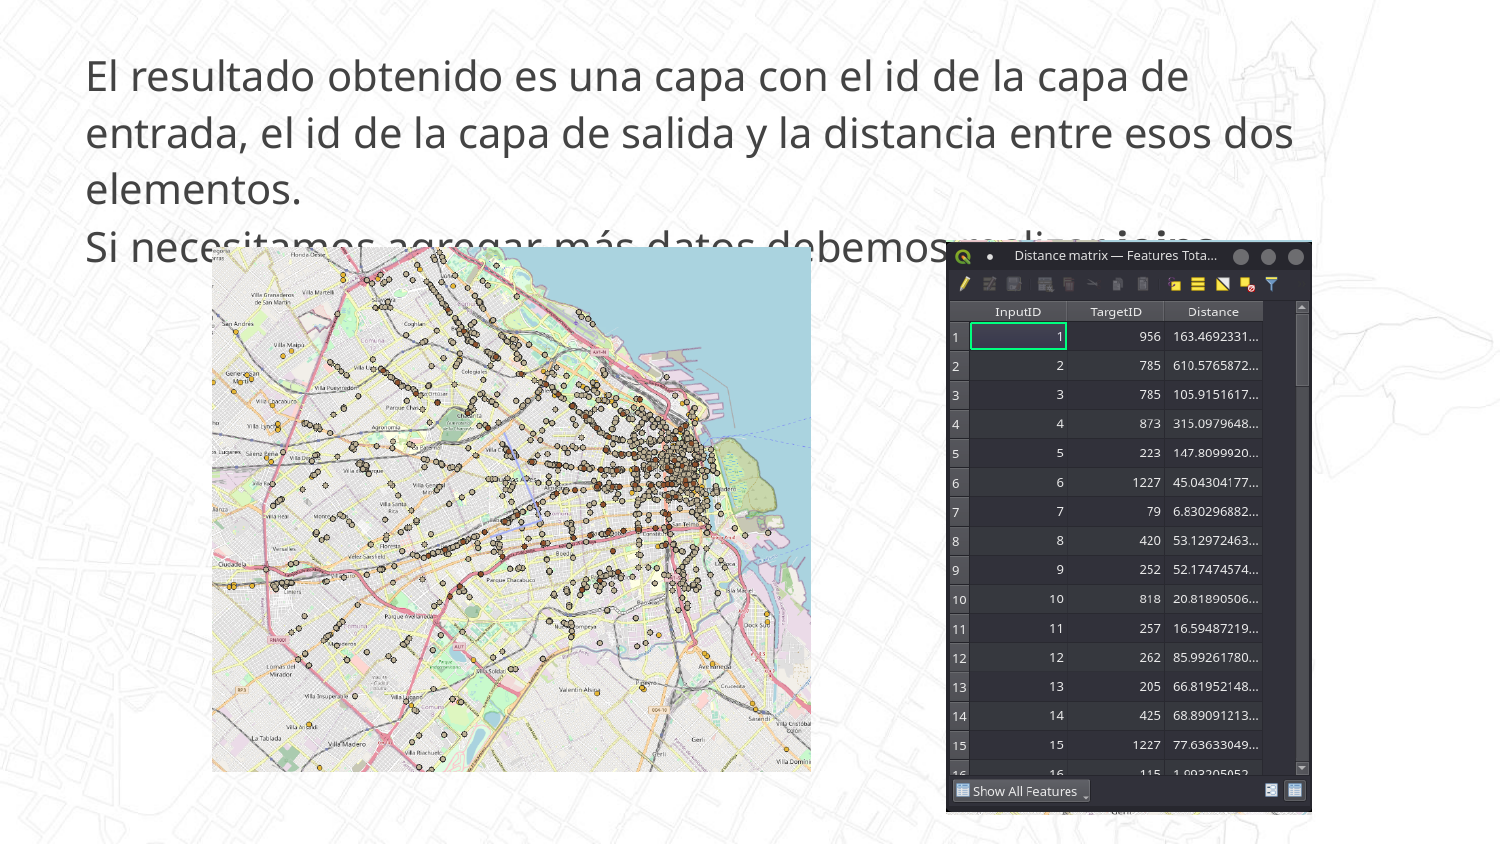

El resultado obtenido es una capa con el id de la capa de entrada, el id de la capa de salida y la distancia entre esos dos elementos.
Si necesitamos agregar más datos debemos realizar joins